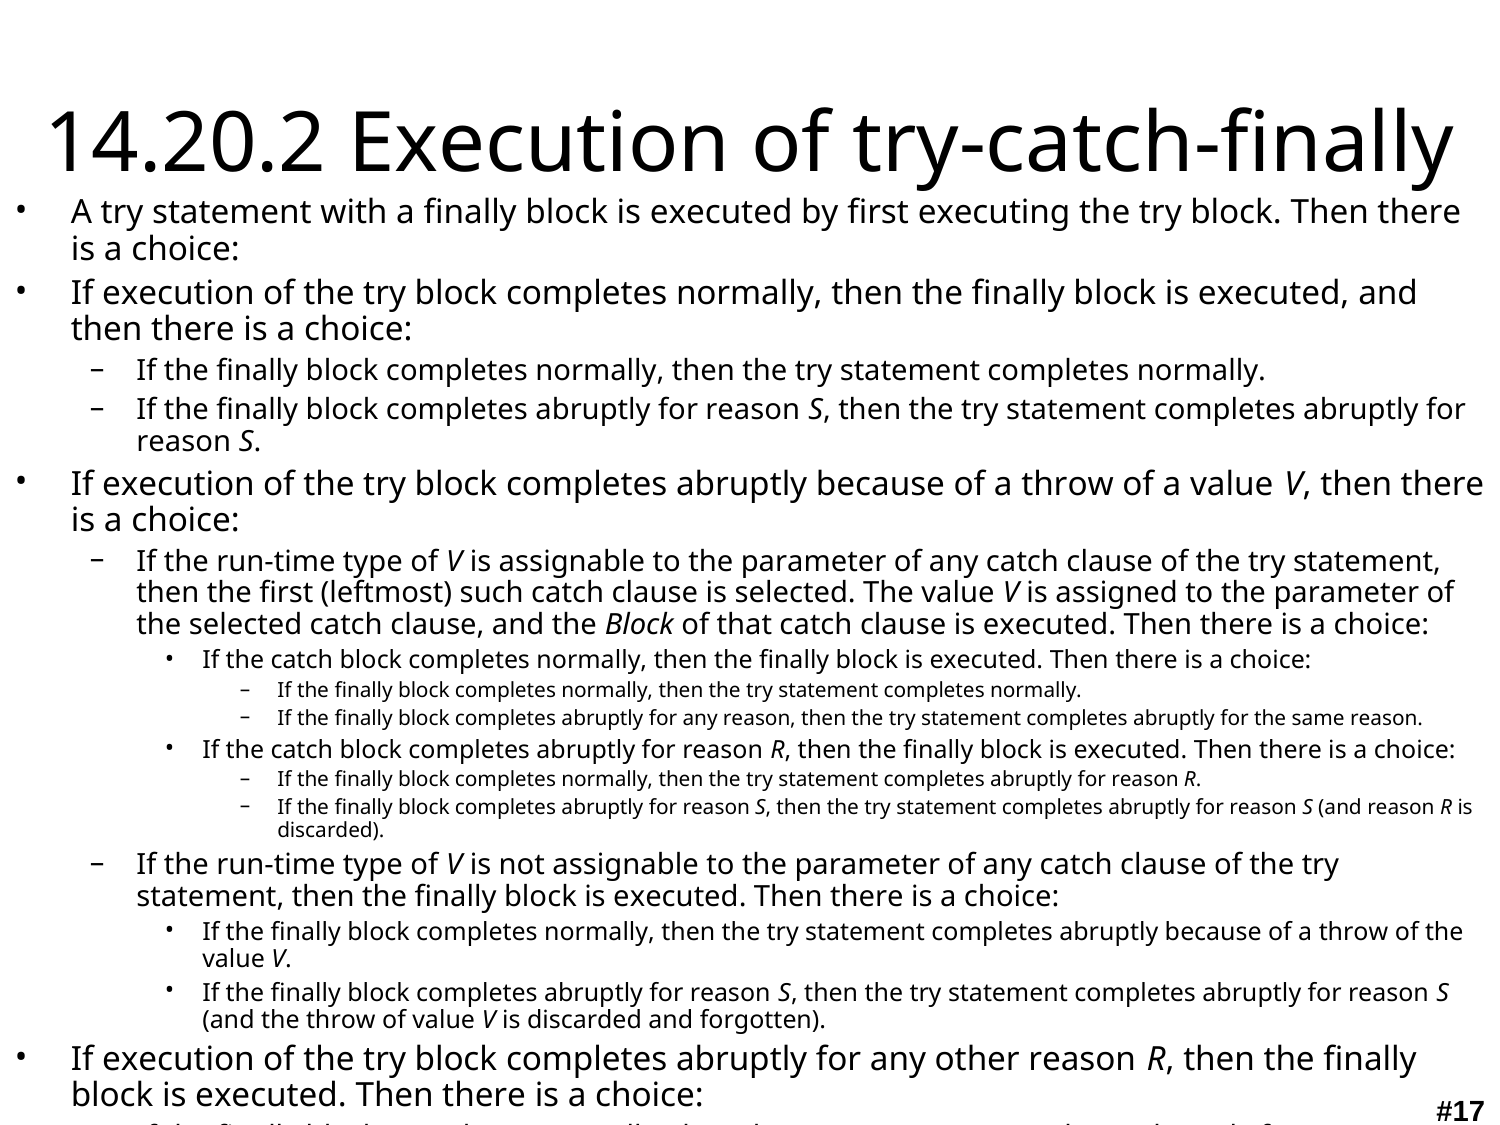

# 14.20.2 Execution of try-catch-finally
A try statement with a finally block is executed by first executing the try block. Then there is a choice:
If execution of the try block completes normally, then the finally block is executed, and then there is a choice:
If the finally block completes normally, then the try statement completes normally.
If the finally block completes abruptly for reason S, then the try statement completes abruptly for reason S.
If execution of the try block completes abruptly because of a throw of a value V, then there is a choice:
If the run-time type of V is assignable to the parameter of any catch clause of the try statement, then the first (leftmost) such catch clause is selected. The value V is assigned to the parameter of the selected catch clause, and the Block of that catch clause is executed. Then there is a choice:
If the catch block completes normally, then the finally block is executed. Then there is a choice:
If the finally block completes normally, then the try statement completes normally.
If the finally block completes abruptly for any reason, then the try statement completes abruptly for the same reason.
If the catch block completes abruptly for reason R, then the finally block is executed. Then there is a choice:
If the finally block completes normally, then the try statement completes abruptly for reason R.
If the finally block completes abruptly for reason S, then the try statement completes abruptly for reason S (and reason R is discarded).
If the run-time type of V is not assignable to the parameter of any catch clause of the try statement, then the finally block is executed. Then there is a choice:
If the finally block completes normally, then the try statement completes abruptly because of a throw of the value V.
If the finally block completes abruptly for reason S, then the try statement completes abruptly for reason S (and the throw of value V is discarded and forgotten).
If execution of the try block completes abruptly for any other reason R, then the finally block is executed. Then there is a choice:
If the finally block completes normally, then the try statement completes abruptly for reason R.
If the finally block completes abruptly for reason S, then the try statement completes abruptly for reason S (and reason R is discarded).
17